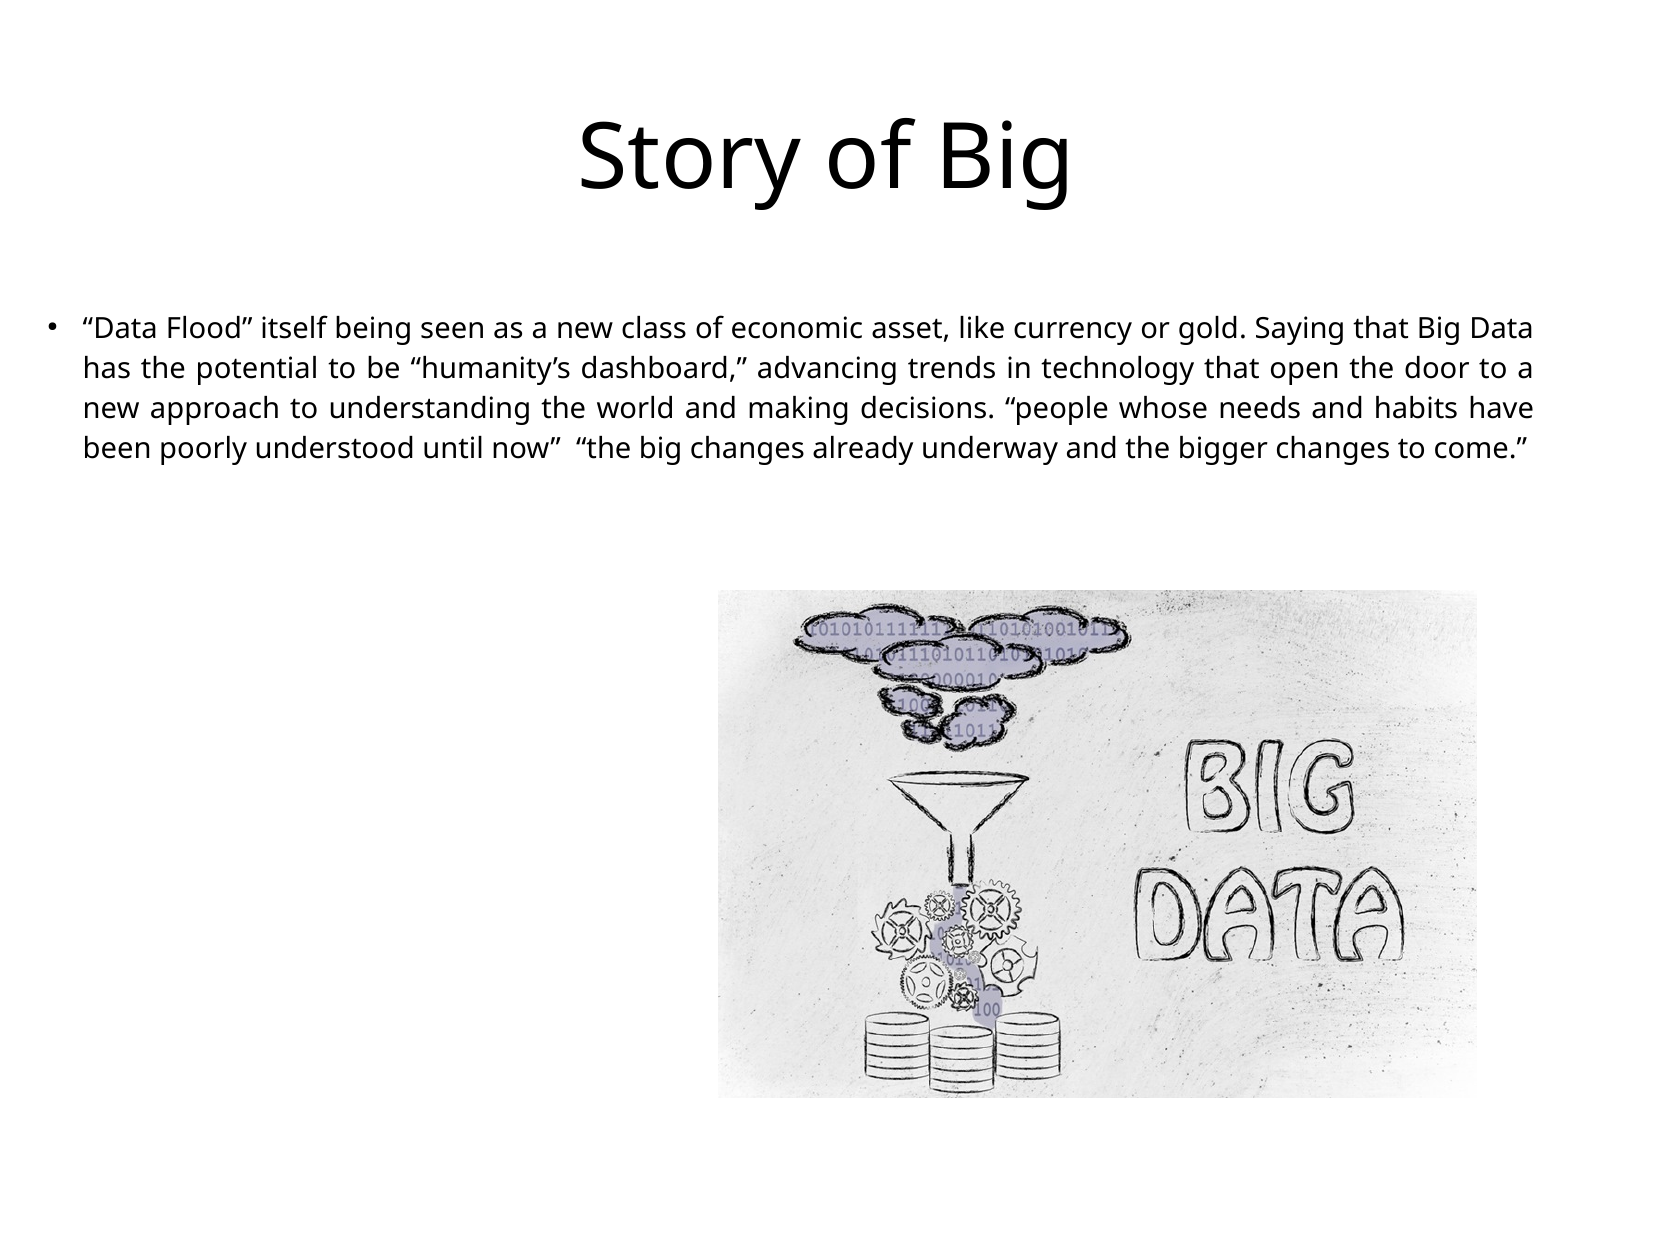

# Story of Big
“Data Flood” itself being seen as a new class of economic asset, like currency or gold. Saying that Big Data has the potential to be “humanity’s dashboard,” advancing trends in technology that open the door to a new approach to understanding the world and making decisions. “people whose needs and habits have been poorly understood until now” “the big changes already underway and the bigger changes to come.”